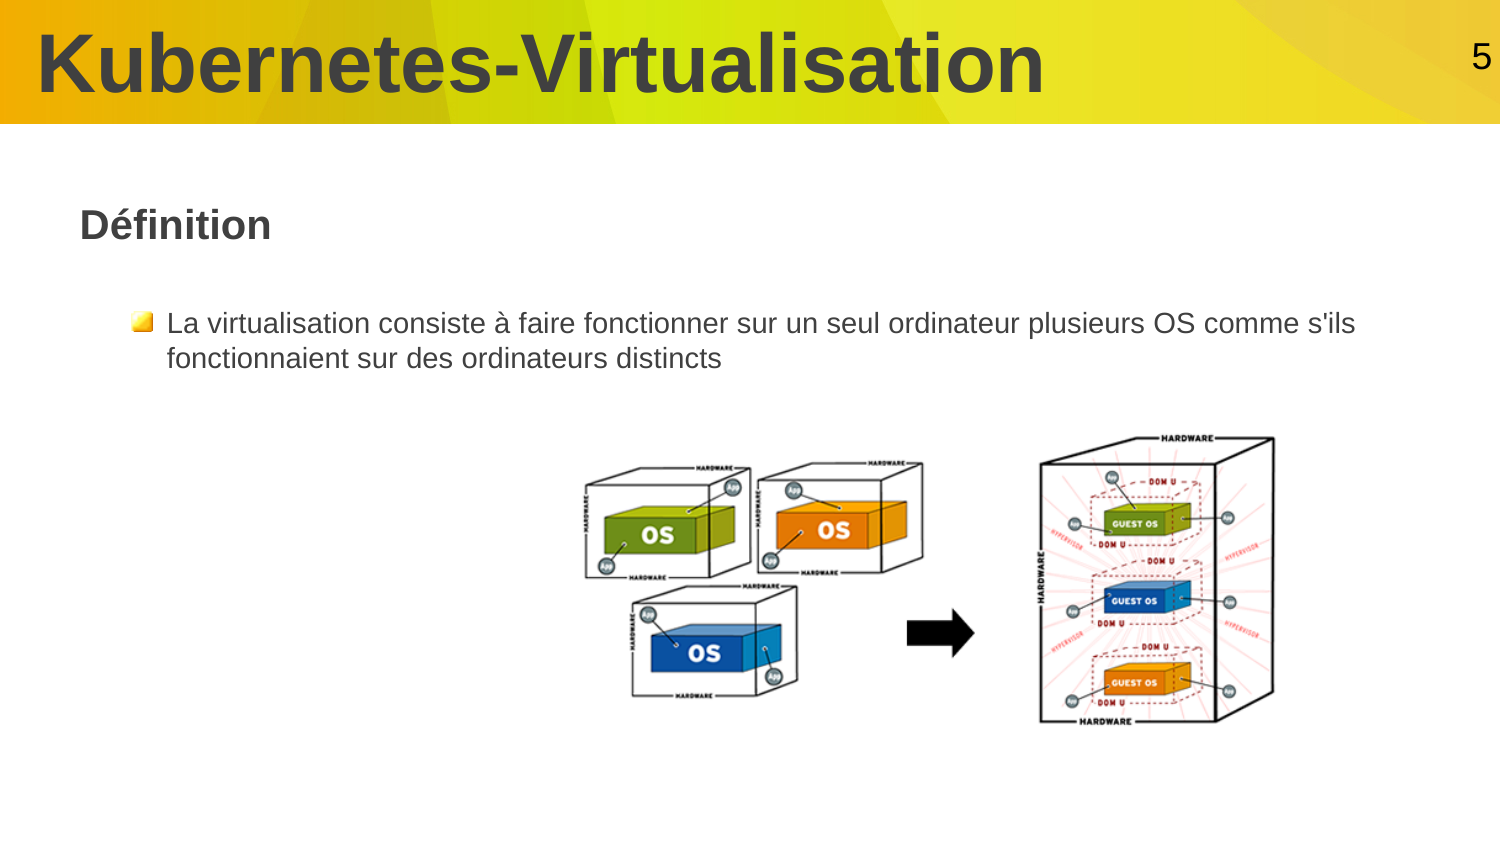

Kubernetes-Virtualisation
Définition
La virtualisation consiste à faire fonctionner sur un seul ordinateur plusieurs OS comme s'ils fonctionnaient sur des ordinateurs distincts